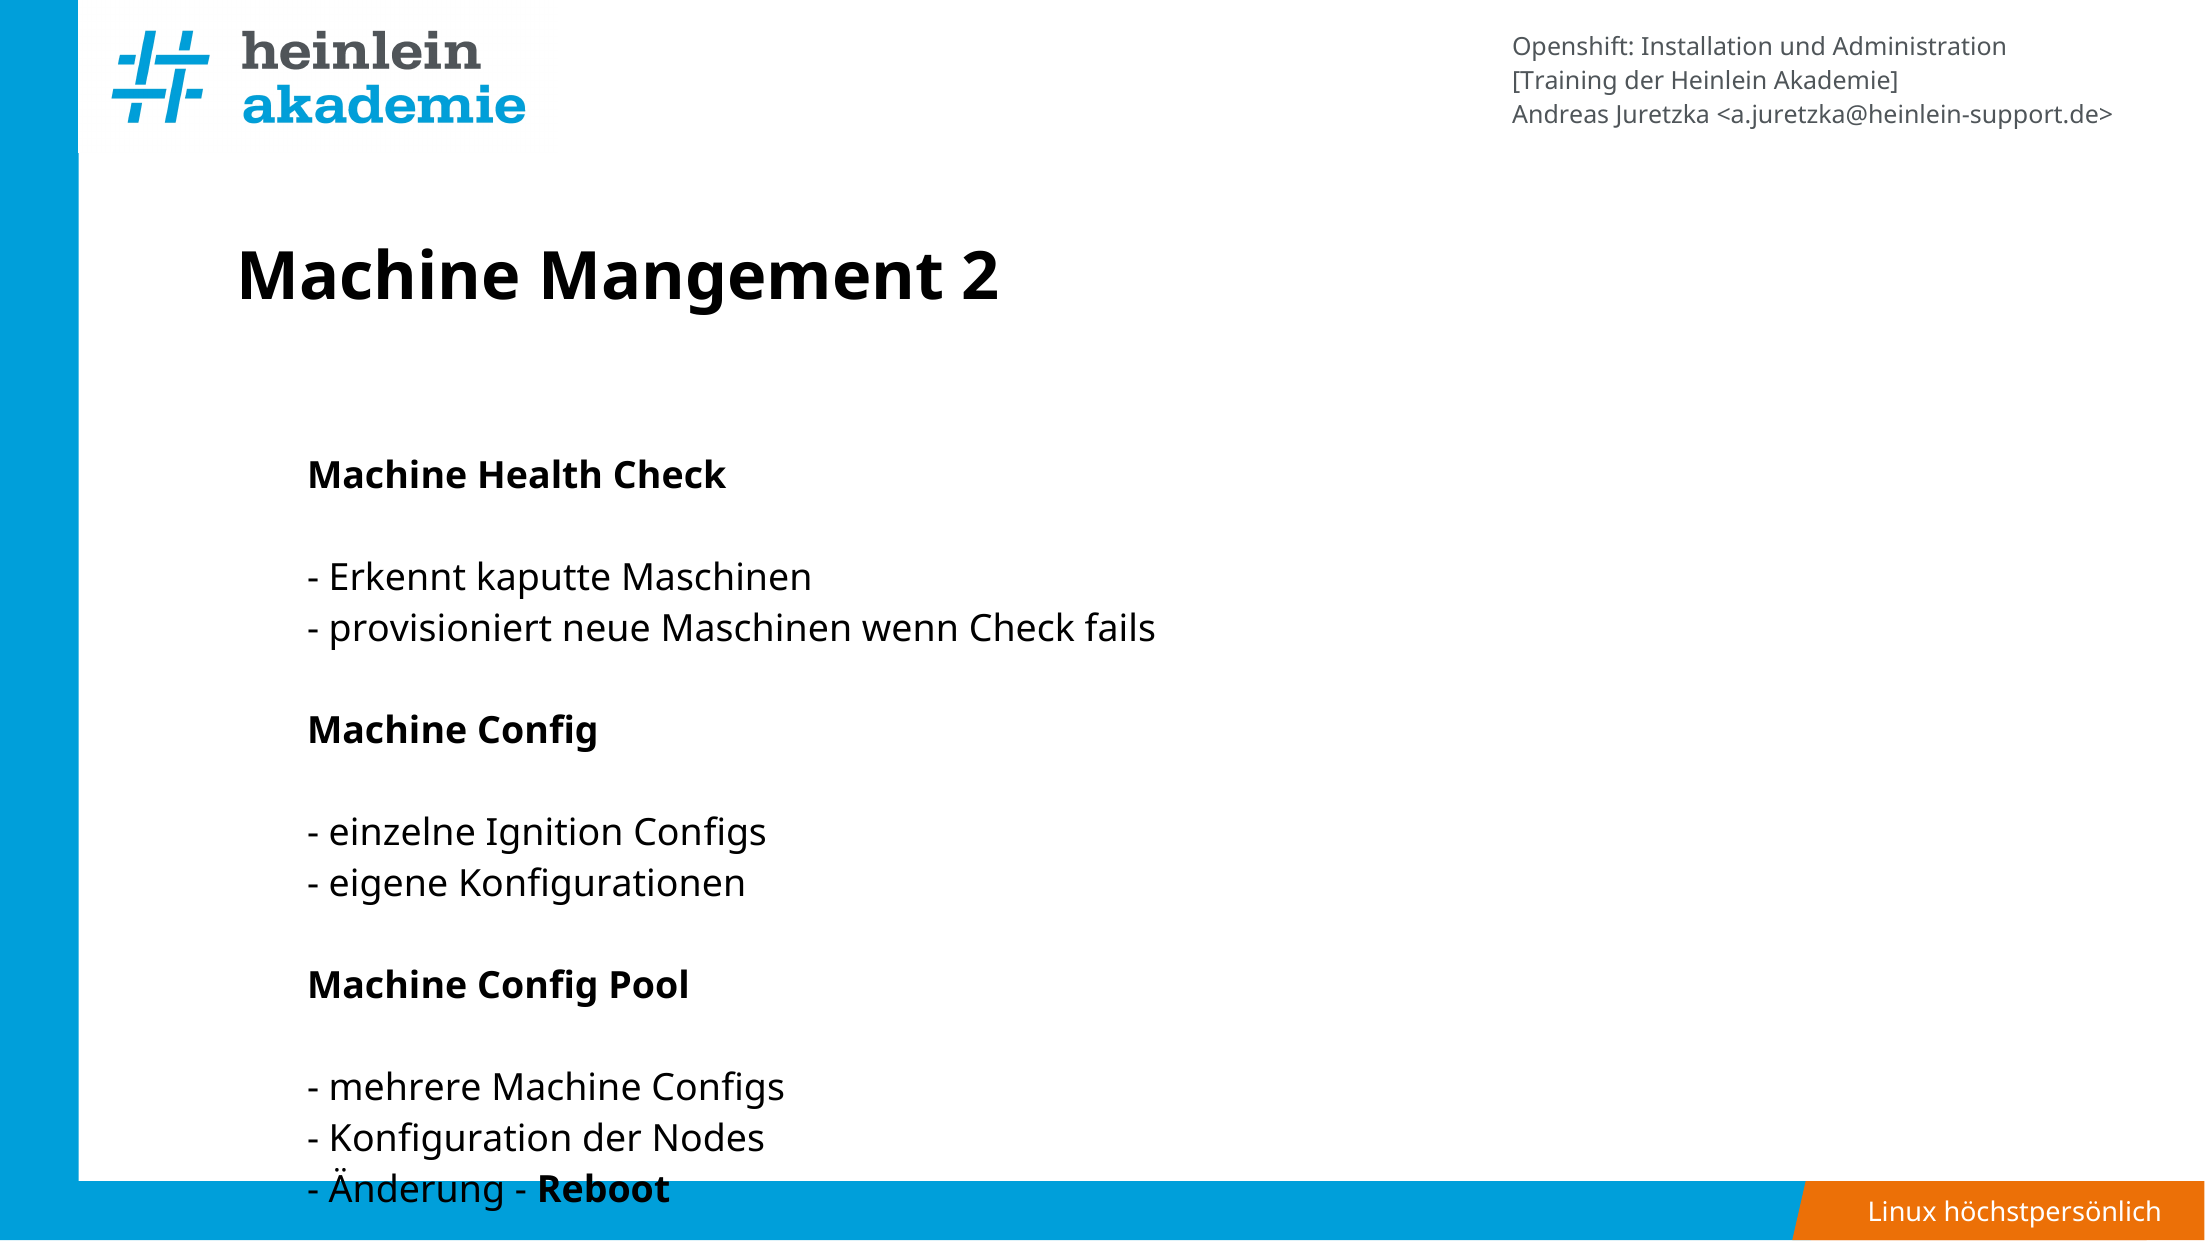

# Machine Mangement 2
Machine Health Check
- Erkennt kaputte Maschinen
- provisioniert neue Maschinen wenn Check fails
Machine Config
- einzelne Ignition Configs
- eigene Konfigurationen
Machine Config Pool
- mehrere Machine Configs
- Konfiguration der Nodes
- Änderung - Reboot